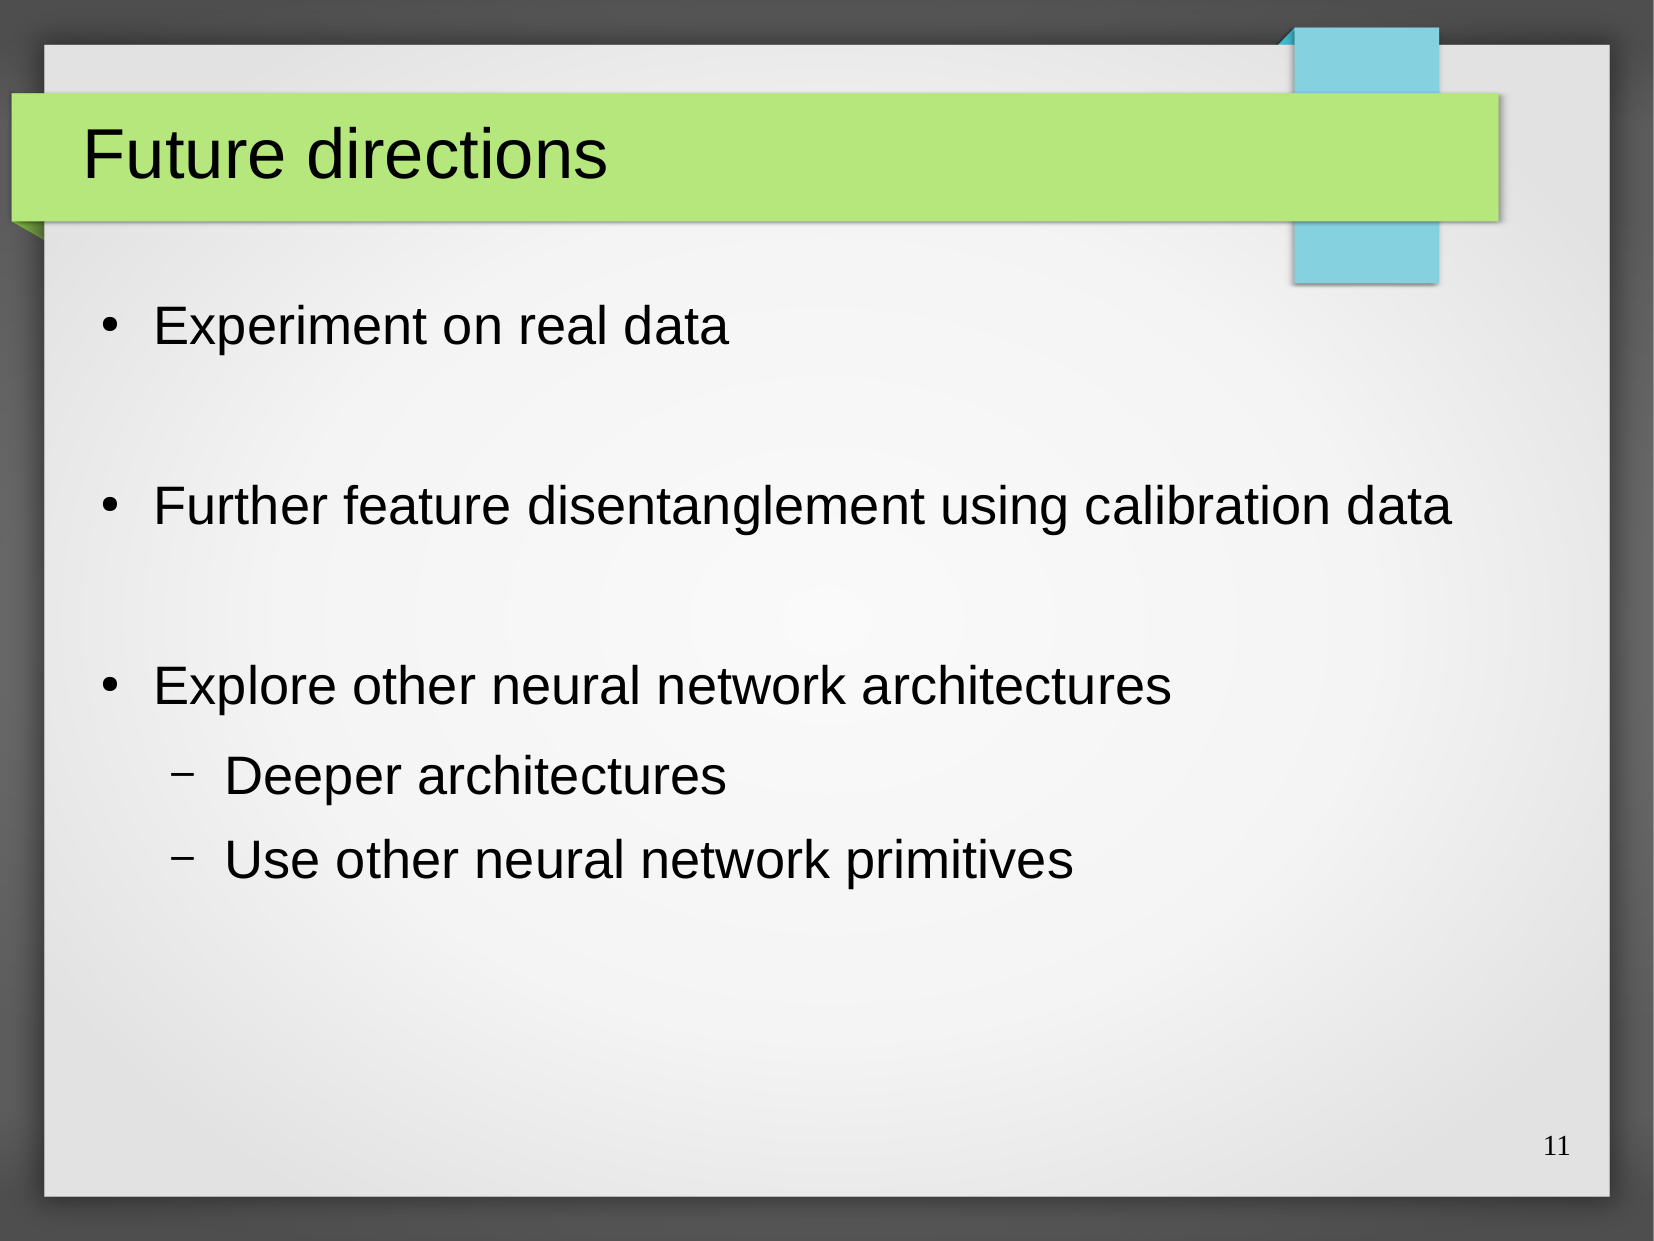

# Future directions
Experiment on real data
Further feature disentanglement using calibration data
Explore other neural network architectures
Deeper architectures
Use other neural network primitives
11